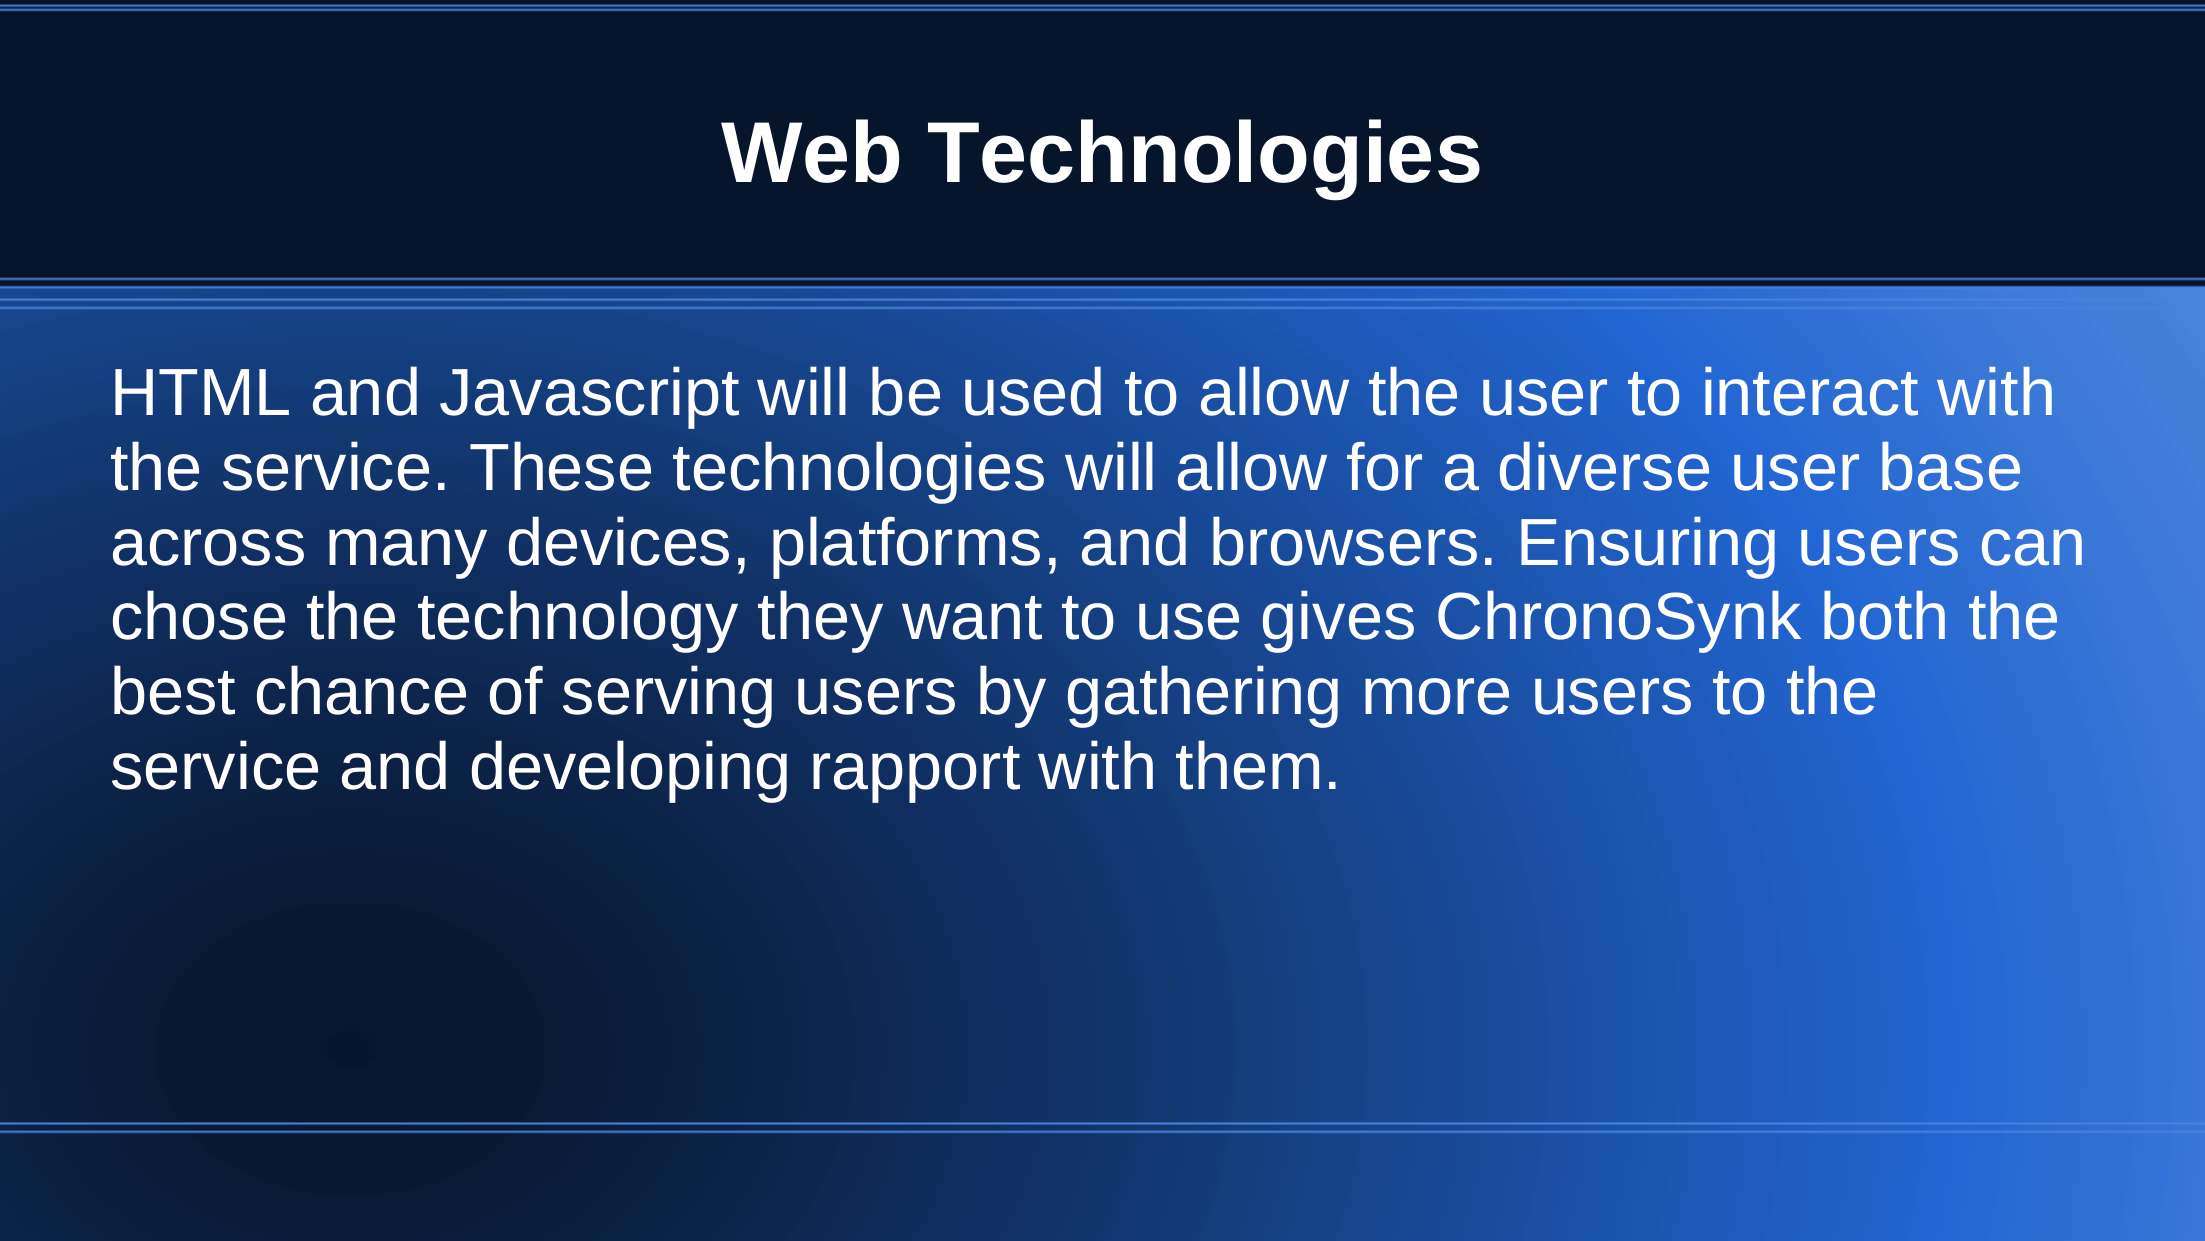

# Web Technologies
HTML and Javascript will be used to allow the user to interact with the service. These technologies will allow for a diverse user base across many devices, platforms, and browsers. Ensuring users can chose the technology they want to use gives ChronoSynk both the best chance of serving users by gathering more users to the service and developing rapport with them.